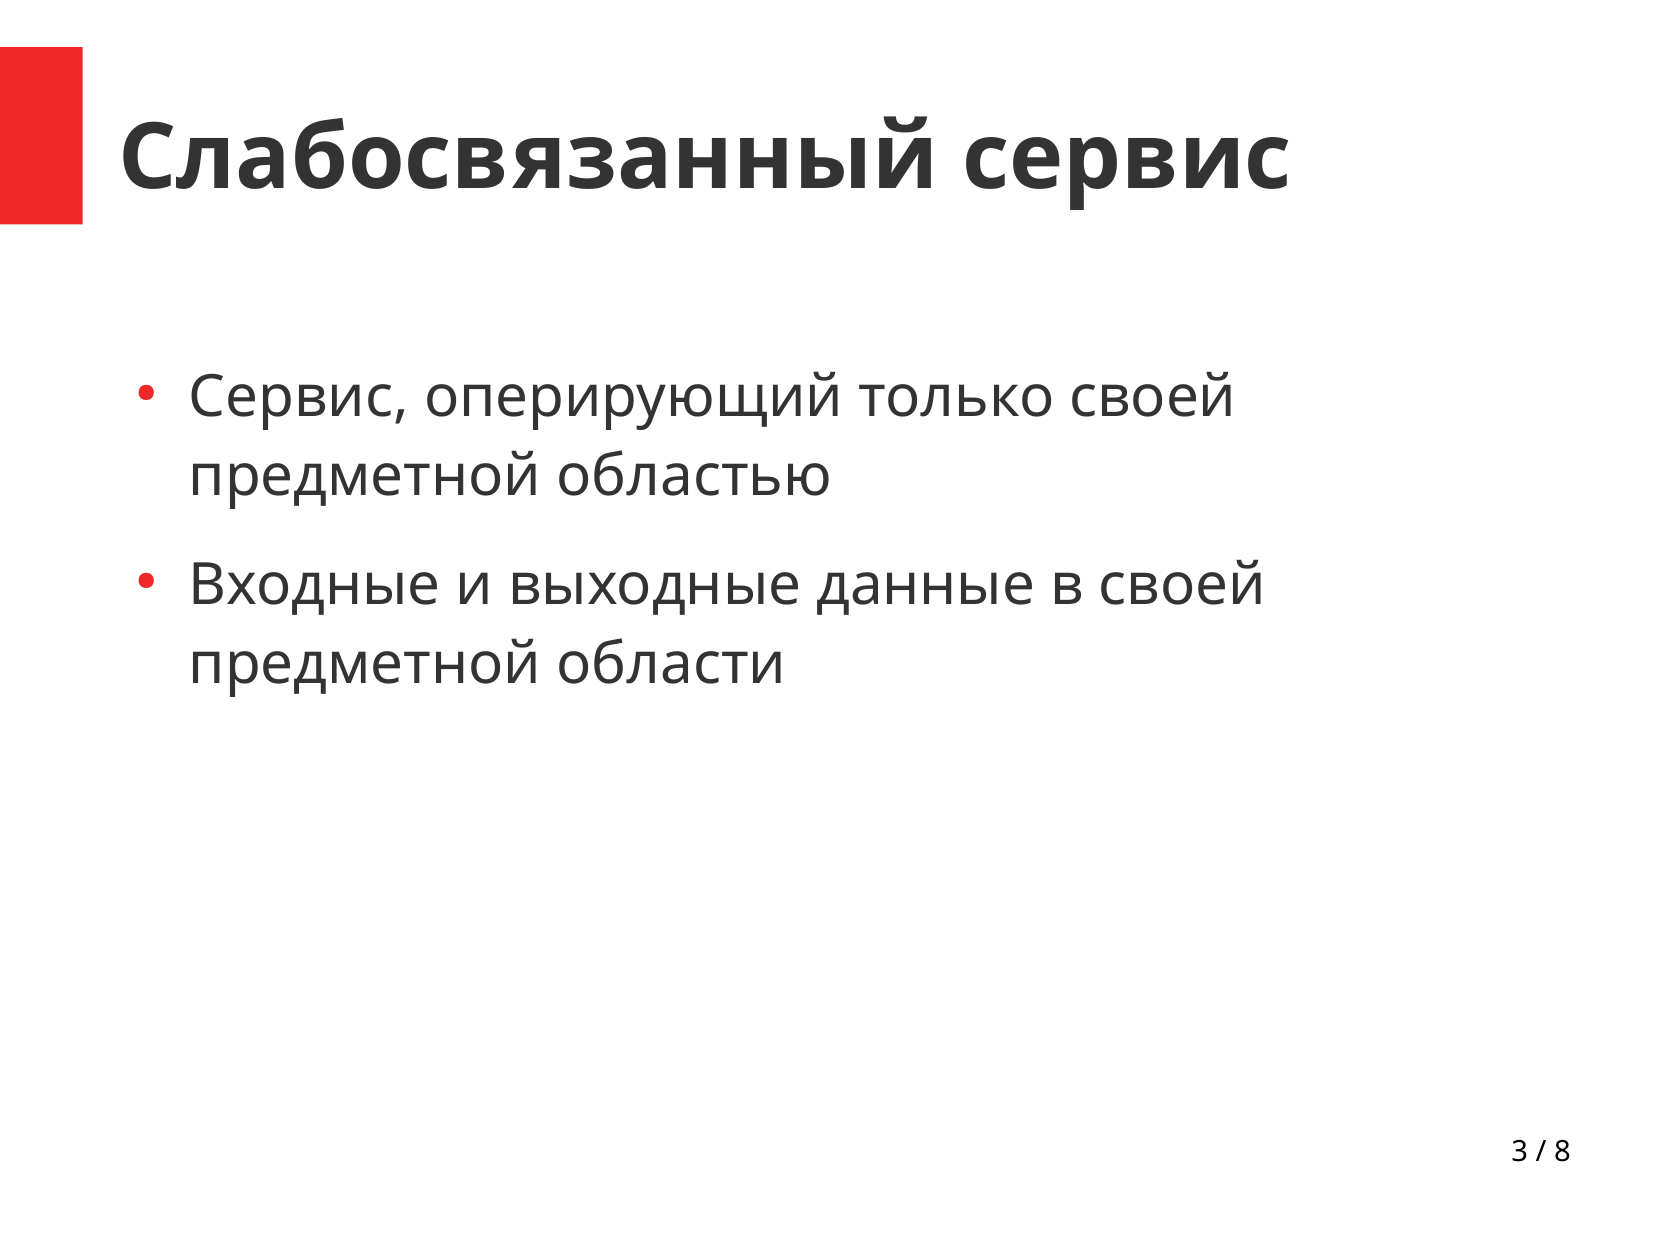

# Слабосвязанный сервис
Сервис, оперирующий только своей предметной областью
Входные и выходные данные в своей предметной области
3